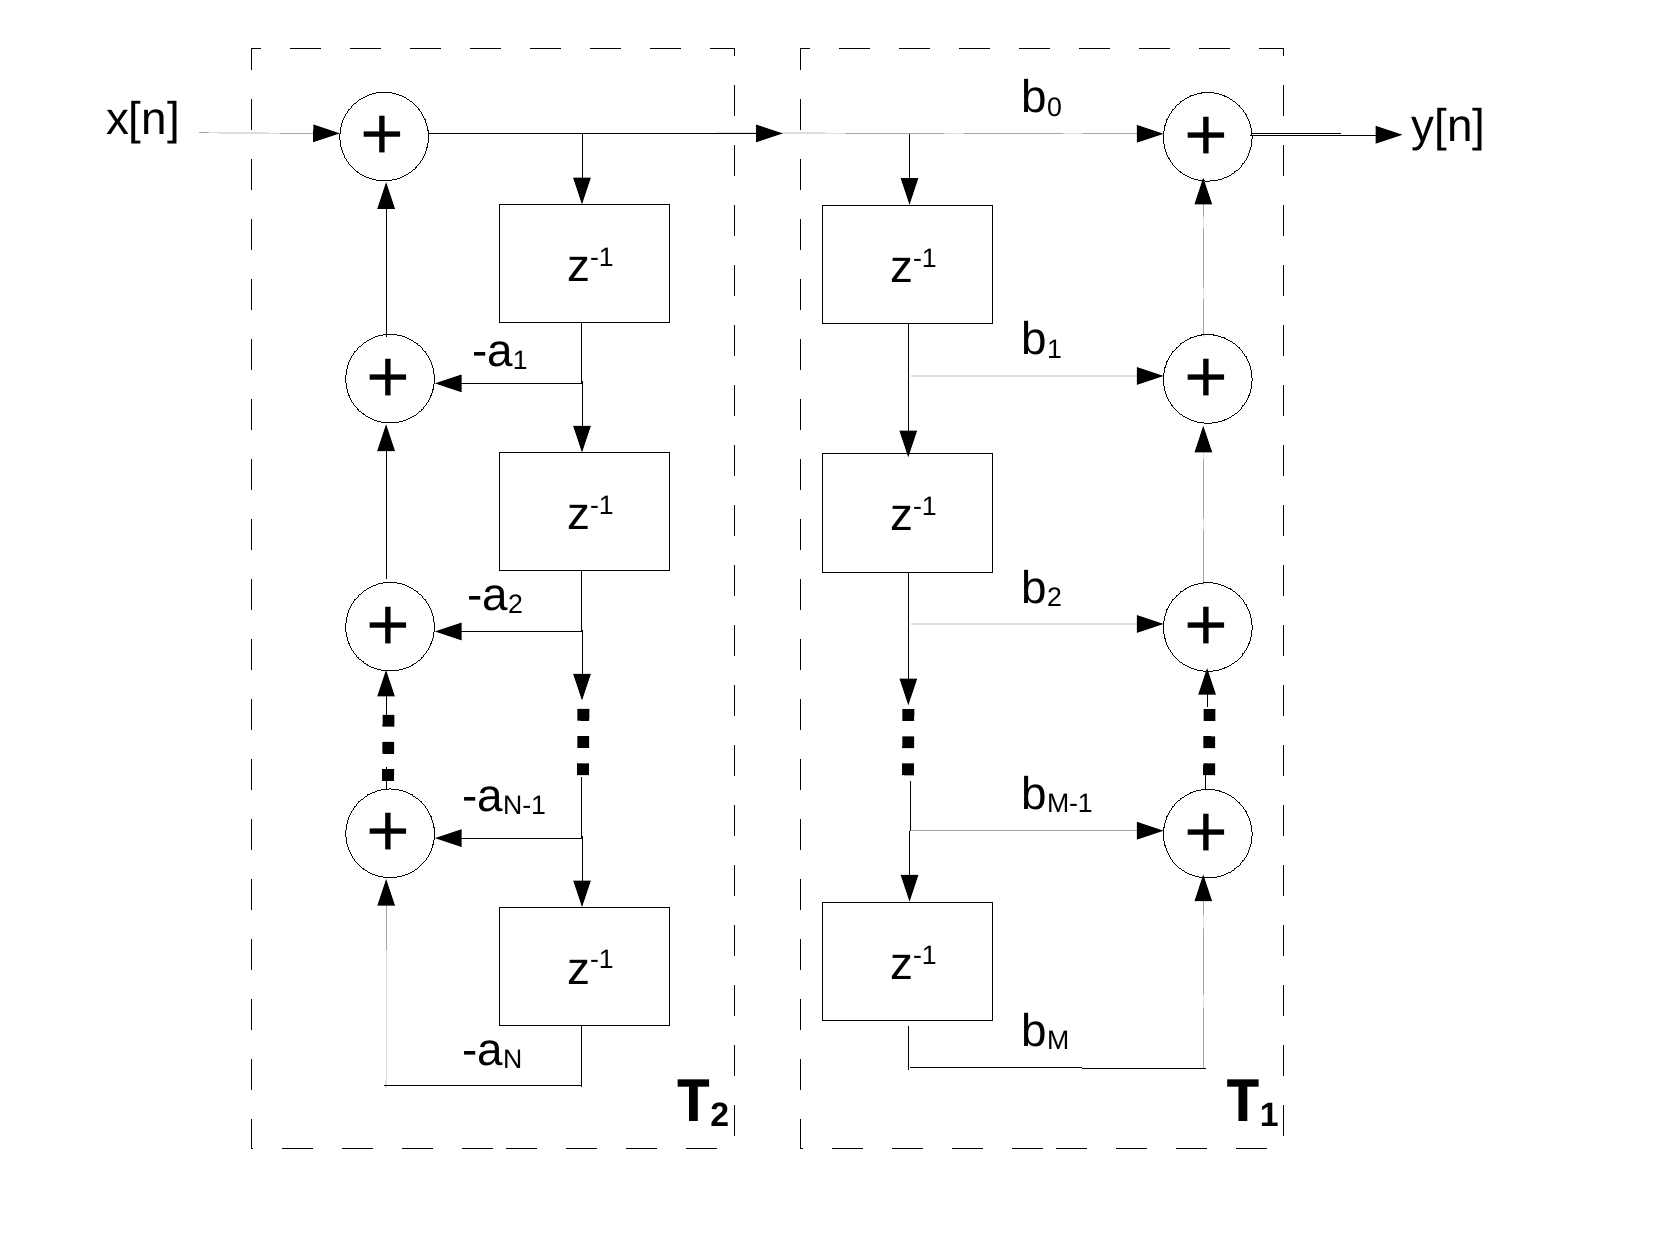

b0
+
+
x[n]
y[n]
z-1
z-1
b1
-a1
+
+
z-1
z-1
b2
-a2
+
+
bM-1
-aN-1
+
+
z-1
z-1
bM
-aN
T2
T1